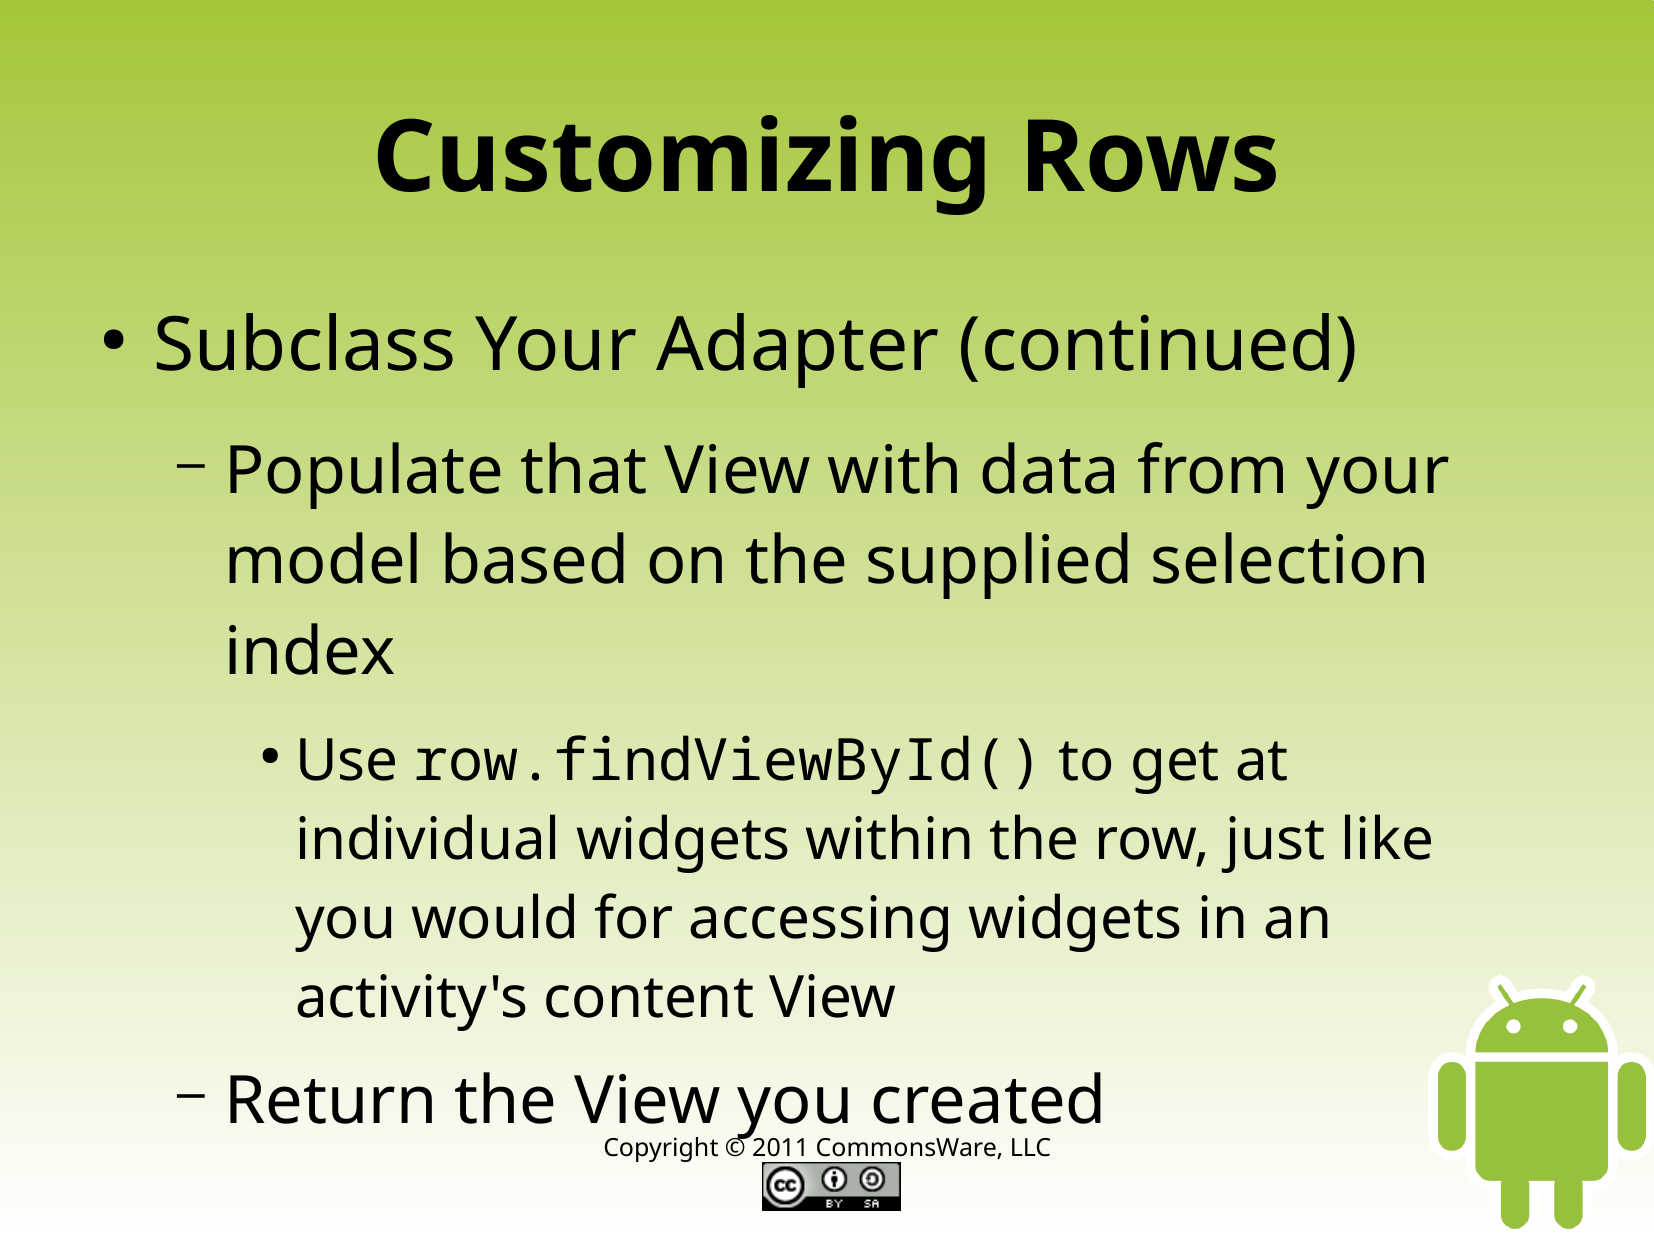

# Customizing Rows
Subclass Your Adapter (continued)
Populate that View with data from your model based on the supplied selection index
Use row.findViewById() to get at individual widgets within the row, just like you would for accessing widgets in an activity's content View
Return the View you created